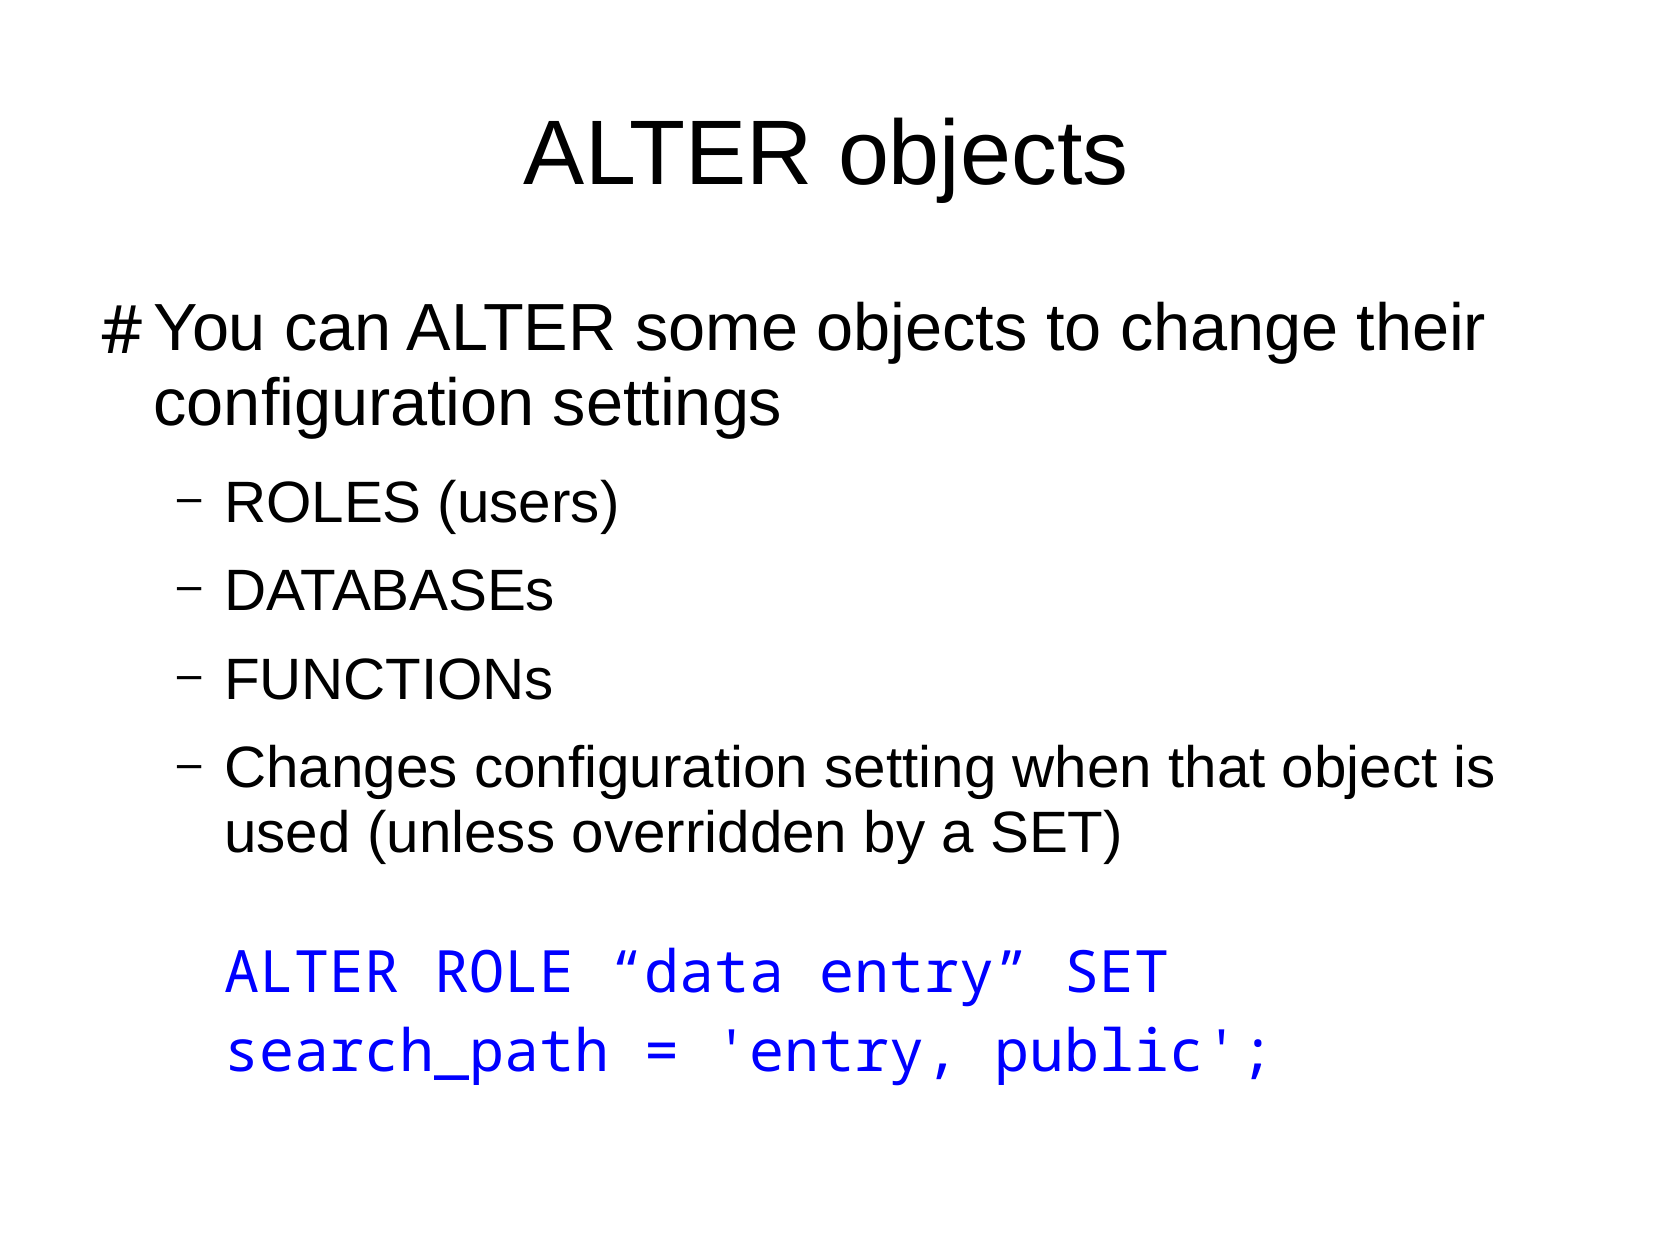

# ALTER objects
You can ALTER some objects to change their configuration settings
ROLES (users)
DATABASEs
FUNCTIONs
Changes configuration setting when that object is used (unless overridden by a SET)
ALTER ROLE “data entry” SET search_path = 'entry, public';